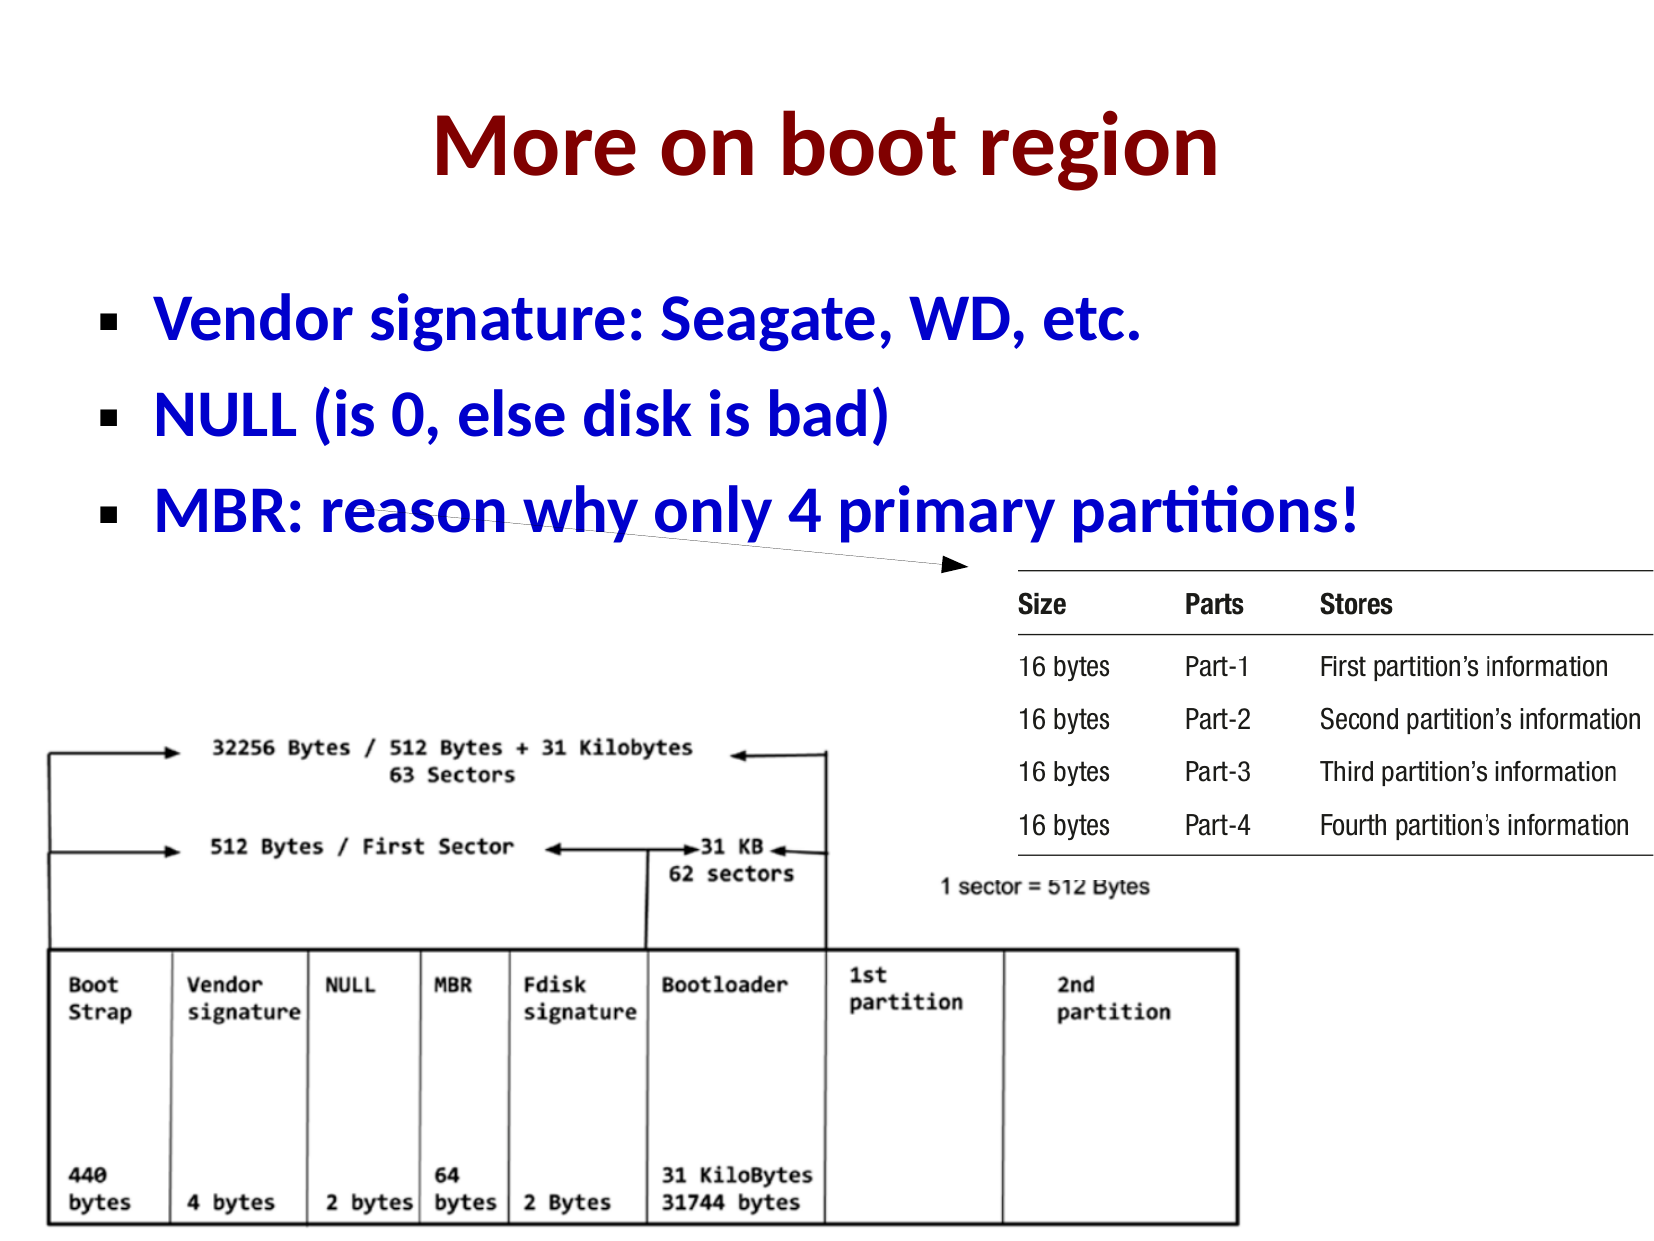

# More on boot region
Vendor signature: Seagate, WD, etc.
NULL (is 0, else disk is bad)
MBR: reason why only 4 primary partitions!